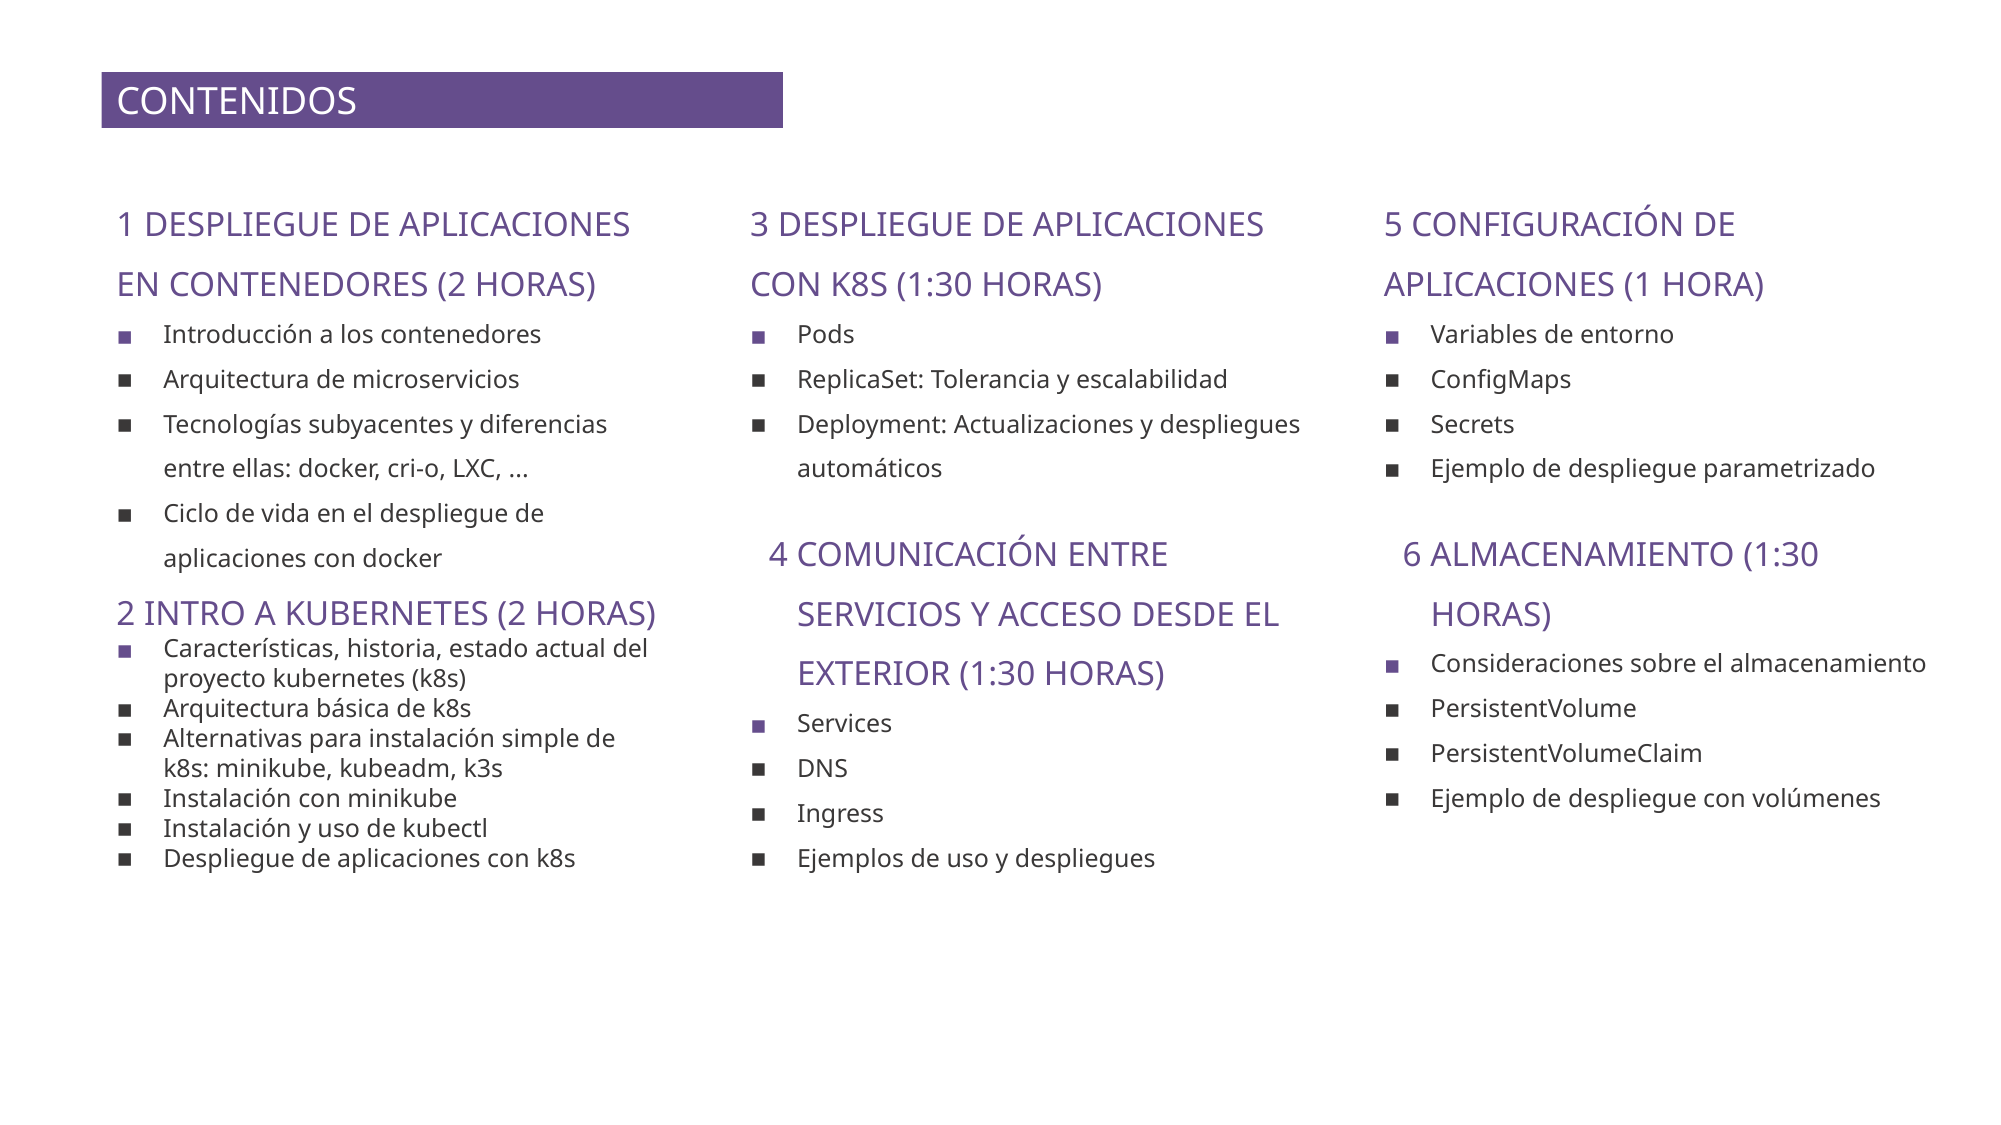

CONTENIDOS
1 DESPLIEGUE DE APLICACIONES EN CONTENEDORES (2 HORAS)
Introducción a los contenedores
Arquitectura de microservicios
Tecnologías subyacentes y diferencias entre ellas: docker, cri-o, LXC, ...
Ciclo de vida en el despliegue de aplicaciones con docker
2 INTRO A KUBERNETES (2 HORAS)
Características, historia, estado actual del proyecto kubernetes (k8s)
Arquitectura básica de k8s
Alternativas para instalación simple de k8s: minikube, kubeadm, k3s
Instalación con minikube
Instalación y uso de kubectl
Despliegue de aplicaciones con k8s
3 DESPLIEGUE DE APLICACIONES CON K8S (1:30 HORAS)
Pods
ReplicaSet: Tolerancia y escalabilidad
Deployment: Actualizaciones y despliegues automáticos
4 COMUNICACIÓN ENTRE SERVICIOS Y ACCESO DESDE EL EXTERIOR (1:30 HORAS)
Services
DNS
Ingress
Ejemplos de uso y despliegues
5 CONFIGURACIÓN DE APLICACIONES (1 HORA)
Variables de entorno
ConfigMaps
Secrets
Ejemplo de despliegue parametrizado
6 ALMACENAMIENTO (1:30 HORAS)
Consideraciones sobre el almacenamiento
PersistentVolume
PersistentVolumeClaim
Ejemplo de despliegue con volúmenes